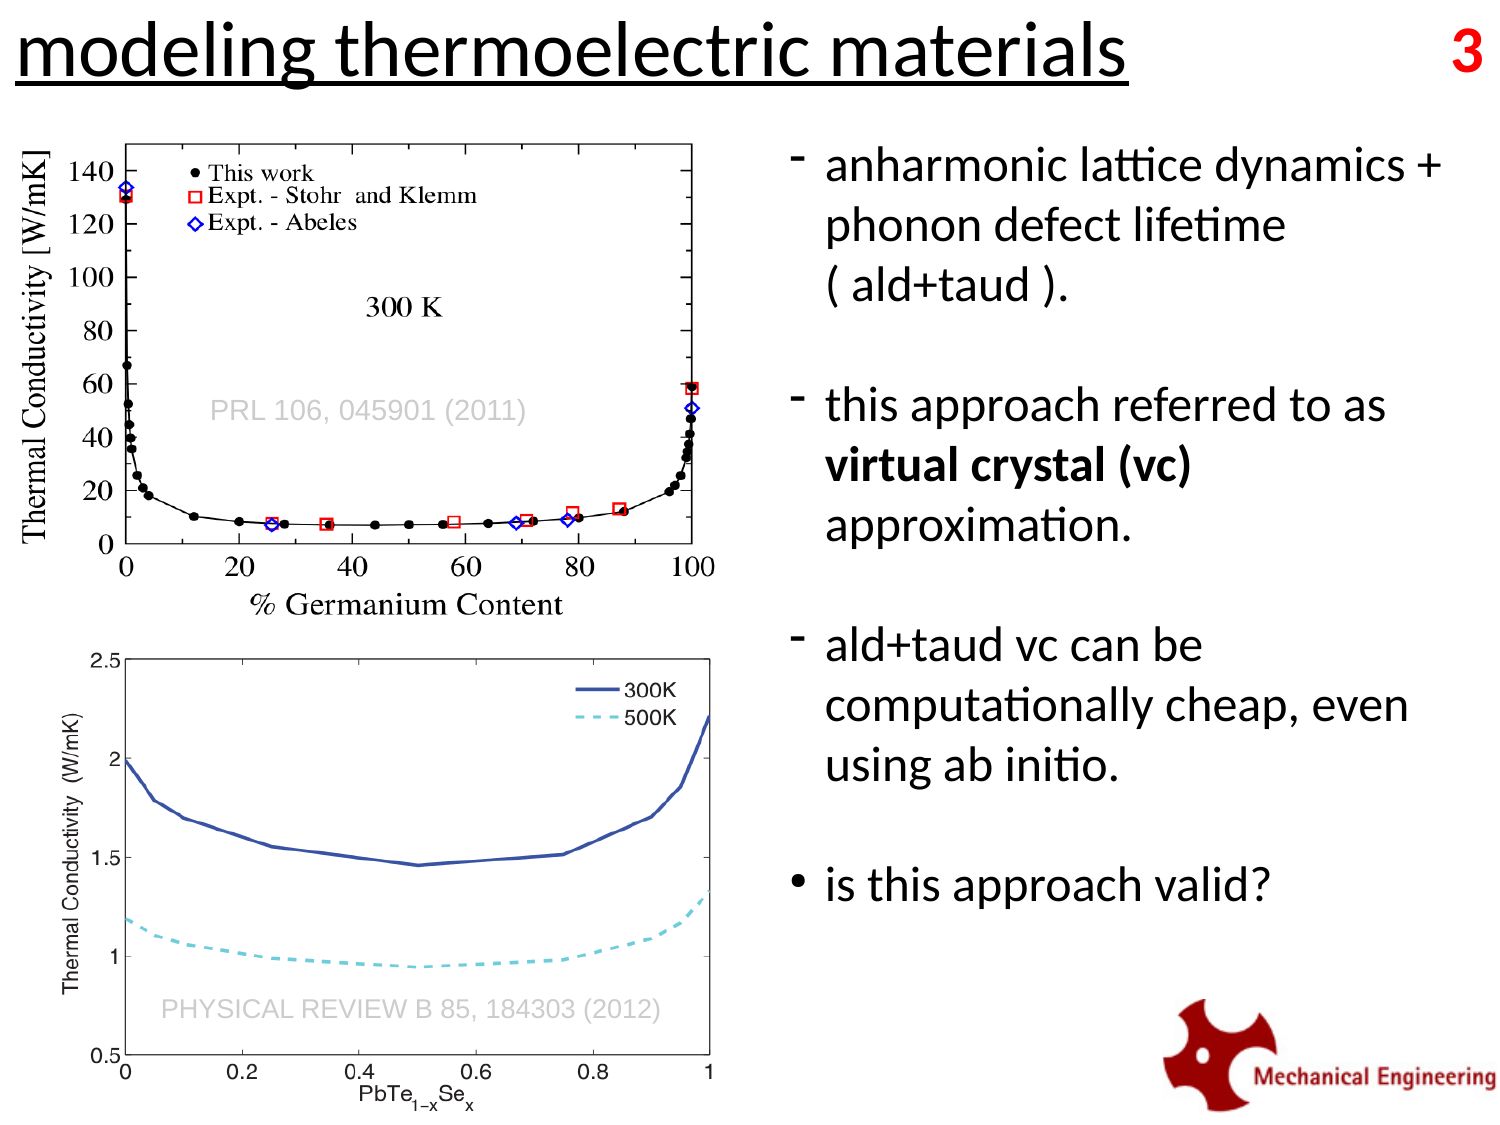

# modeling thermoelectric materials
3
anharmonic lattice dynamics + phonon defect lifetime ( ald+taud ).
this approach referred to as virtual crystal (vc) approximation.
ald+taud vc can be computationally cheap, even using ab initio.
is this approach valid?
PRL 106, 045901 (2011)
PHYSICAL REVIEW B 85, 184303 (2012)